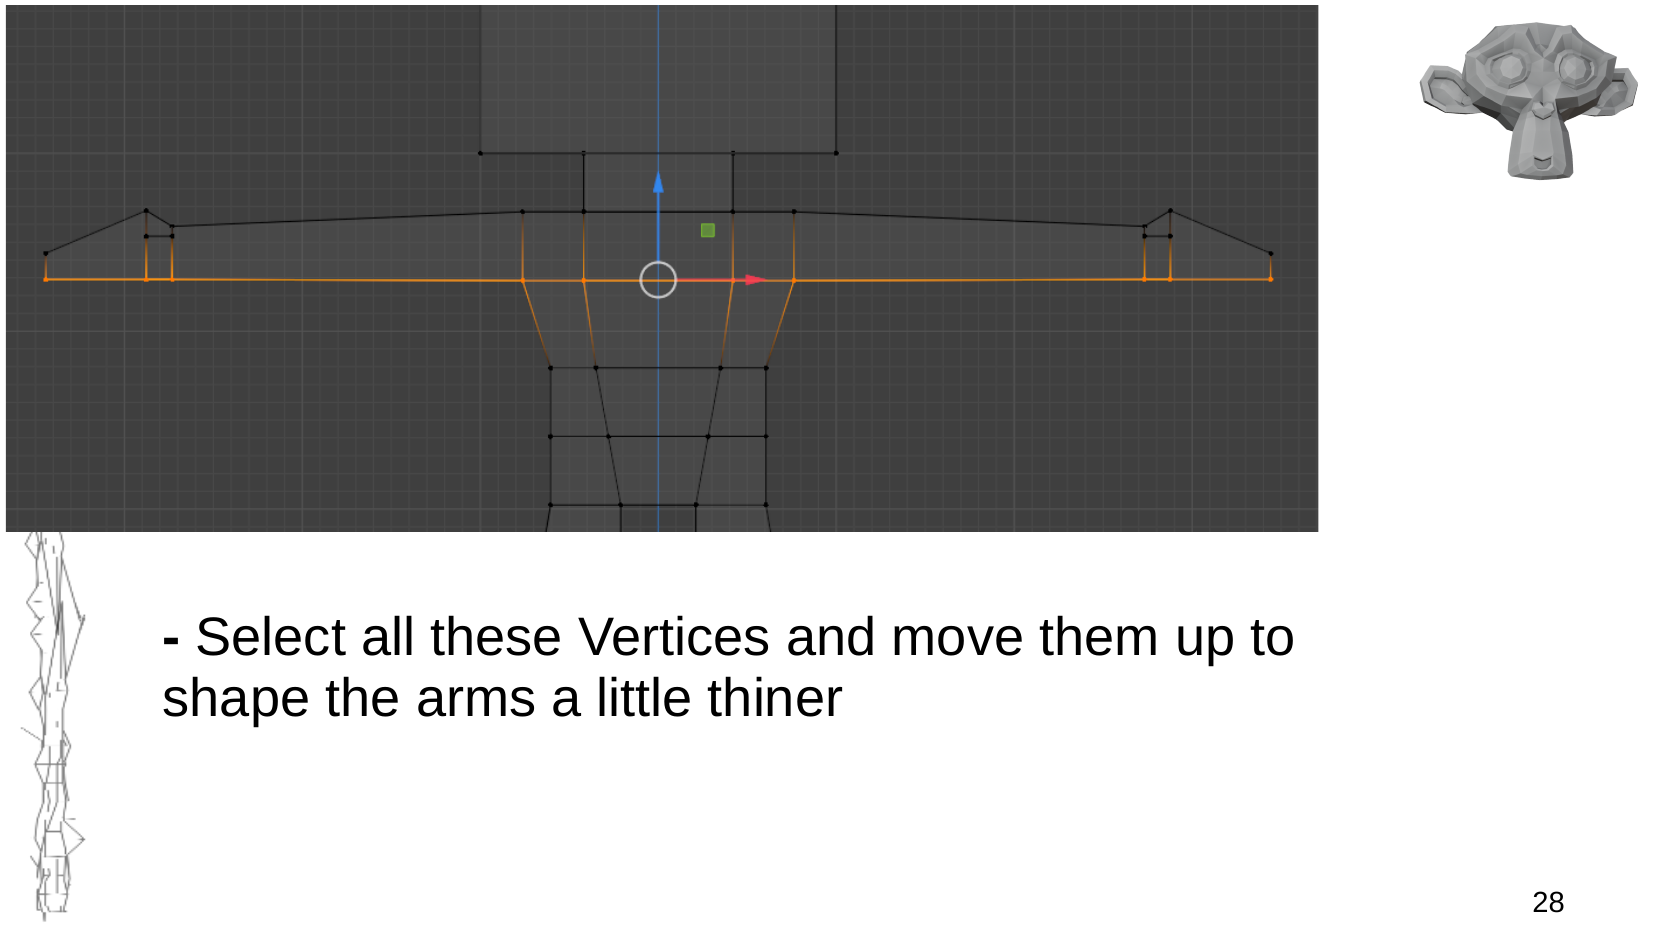

- Select all these Vertices and move them up to shape the arms a little thiner
28